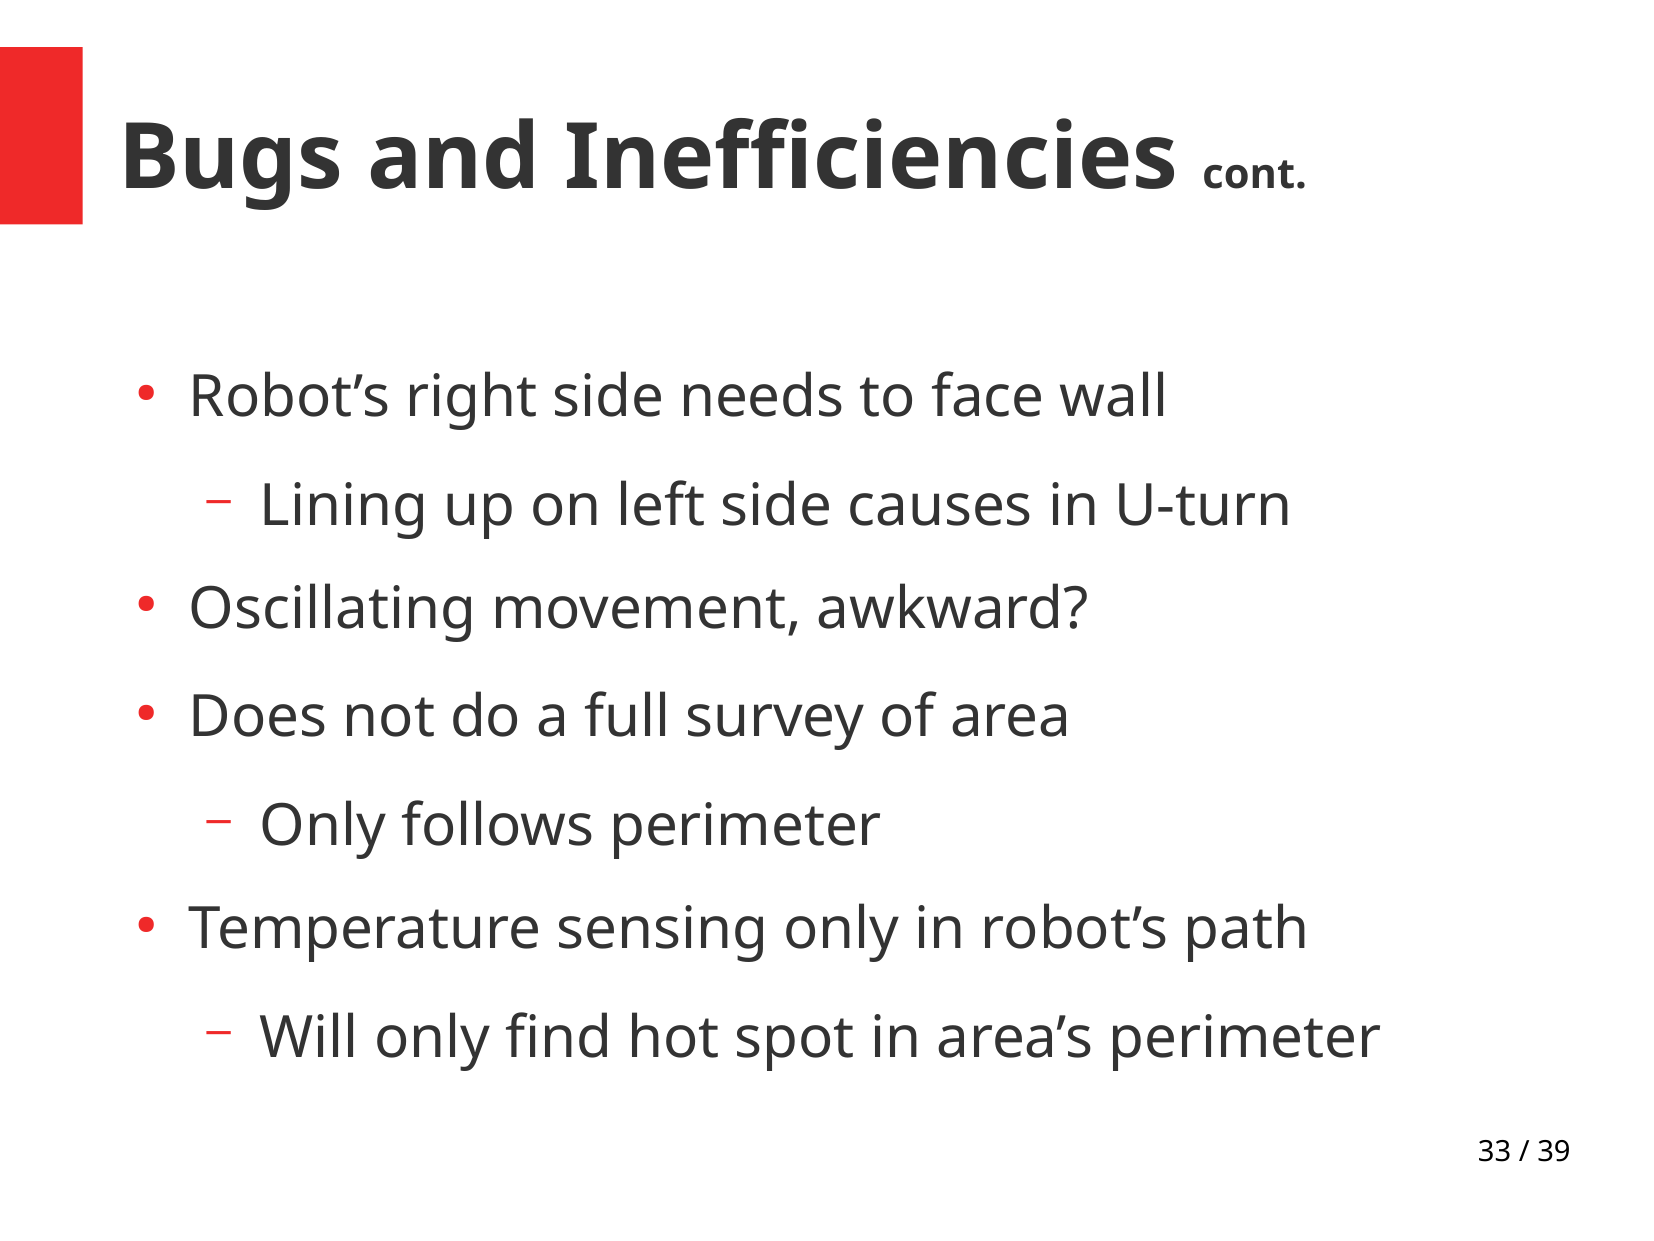

# Bugs and Inefficiencies cont.
Robot’s right side needs to face wall
Lining up on left side causes in U-turn
Oscillating movement, awkward?
Does not do a full survey of area
Only follows perimeter
Temperature sensing only in robot’s path
Will only find hot spot in area’s perimeter
33